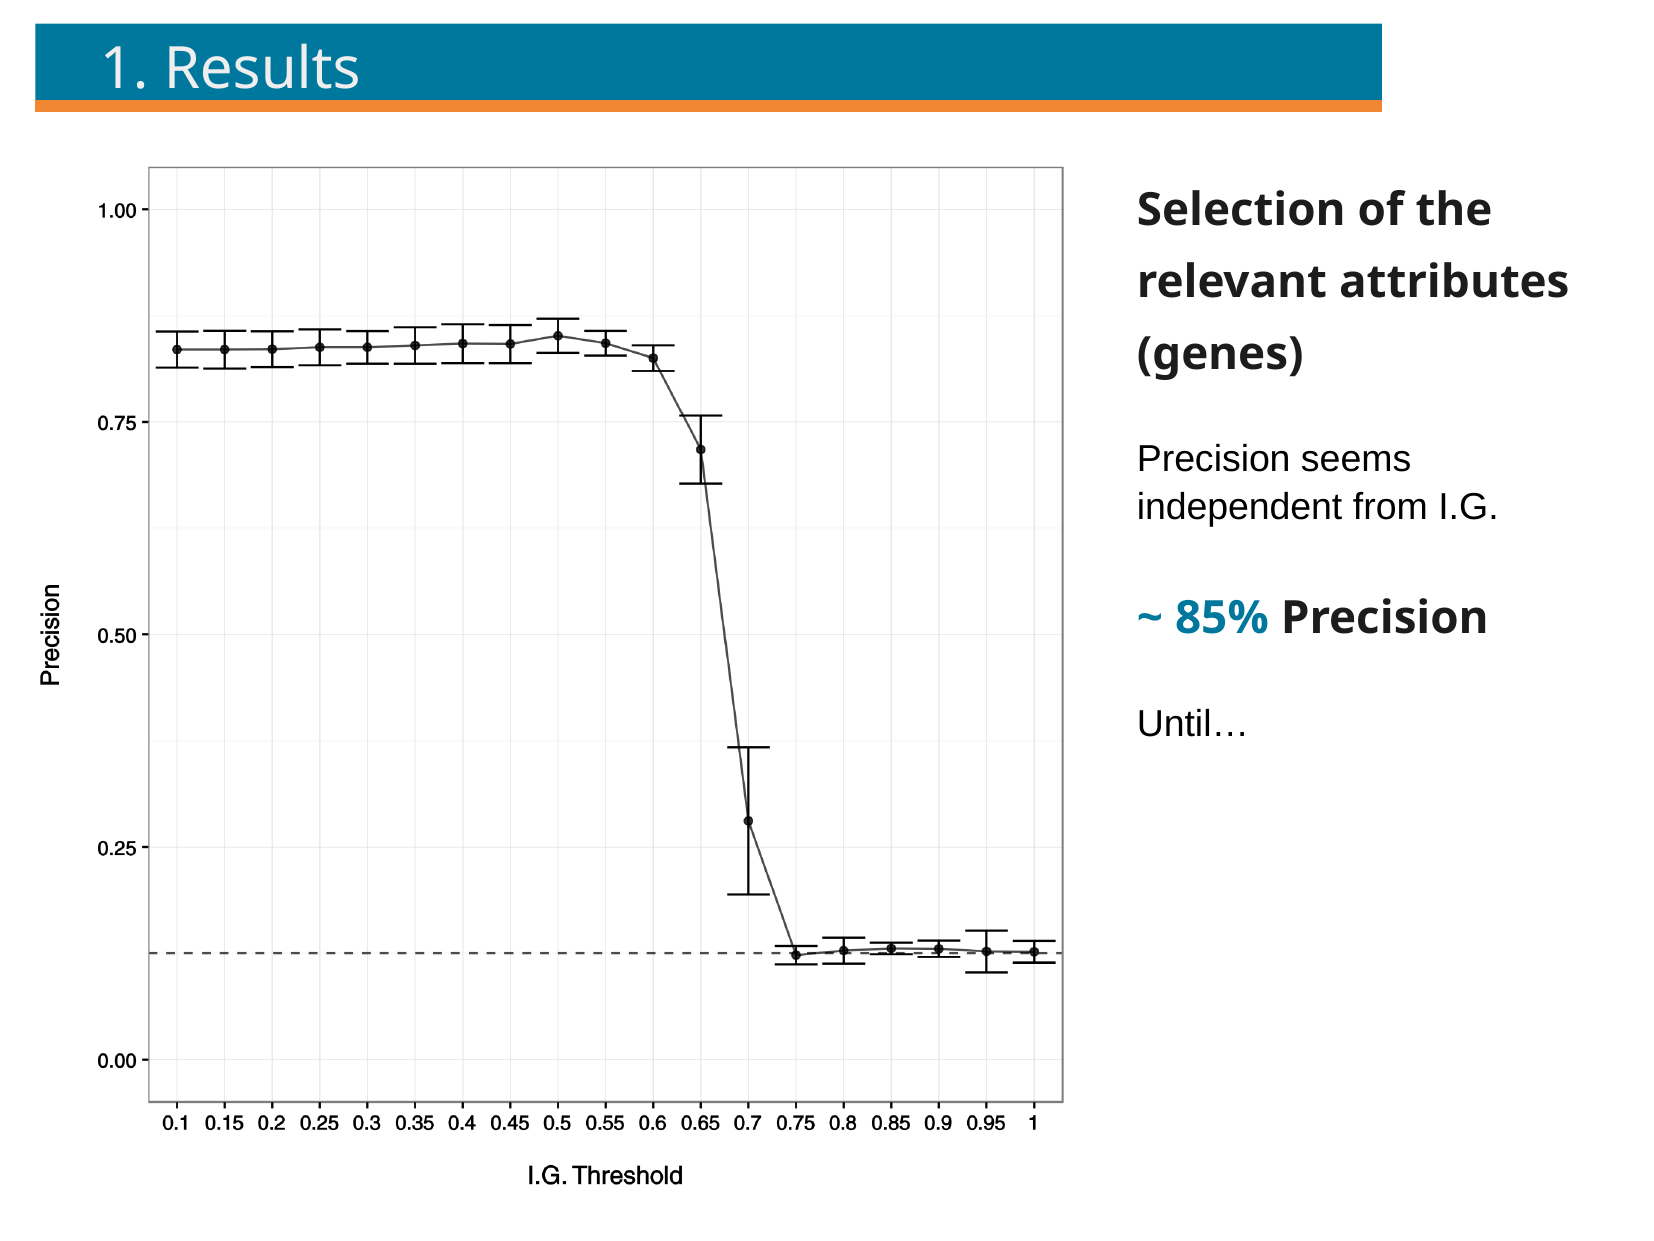

# 1. Results
Selection of the relevant attributes (genes)
Precision seems independent from I.G.
~ 85% Precision
Until…